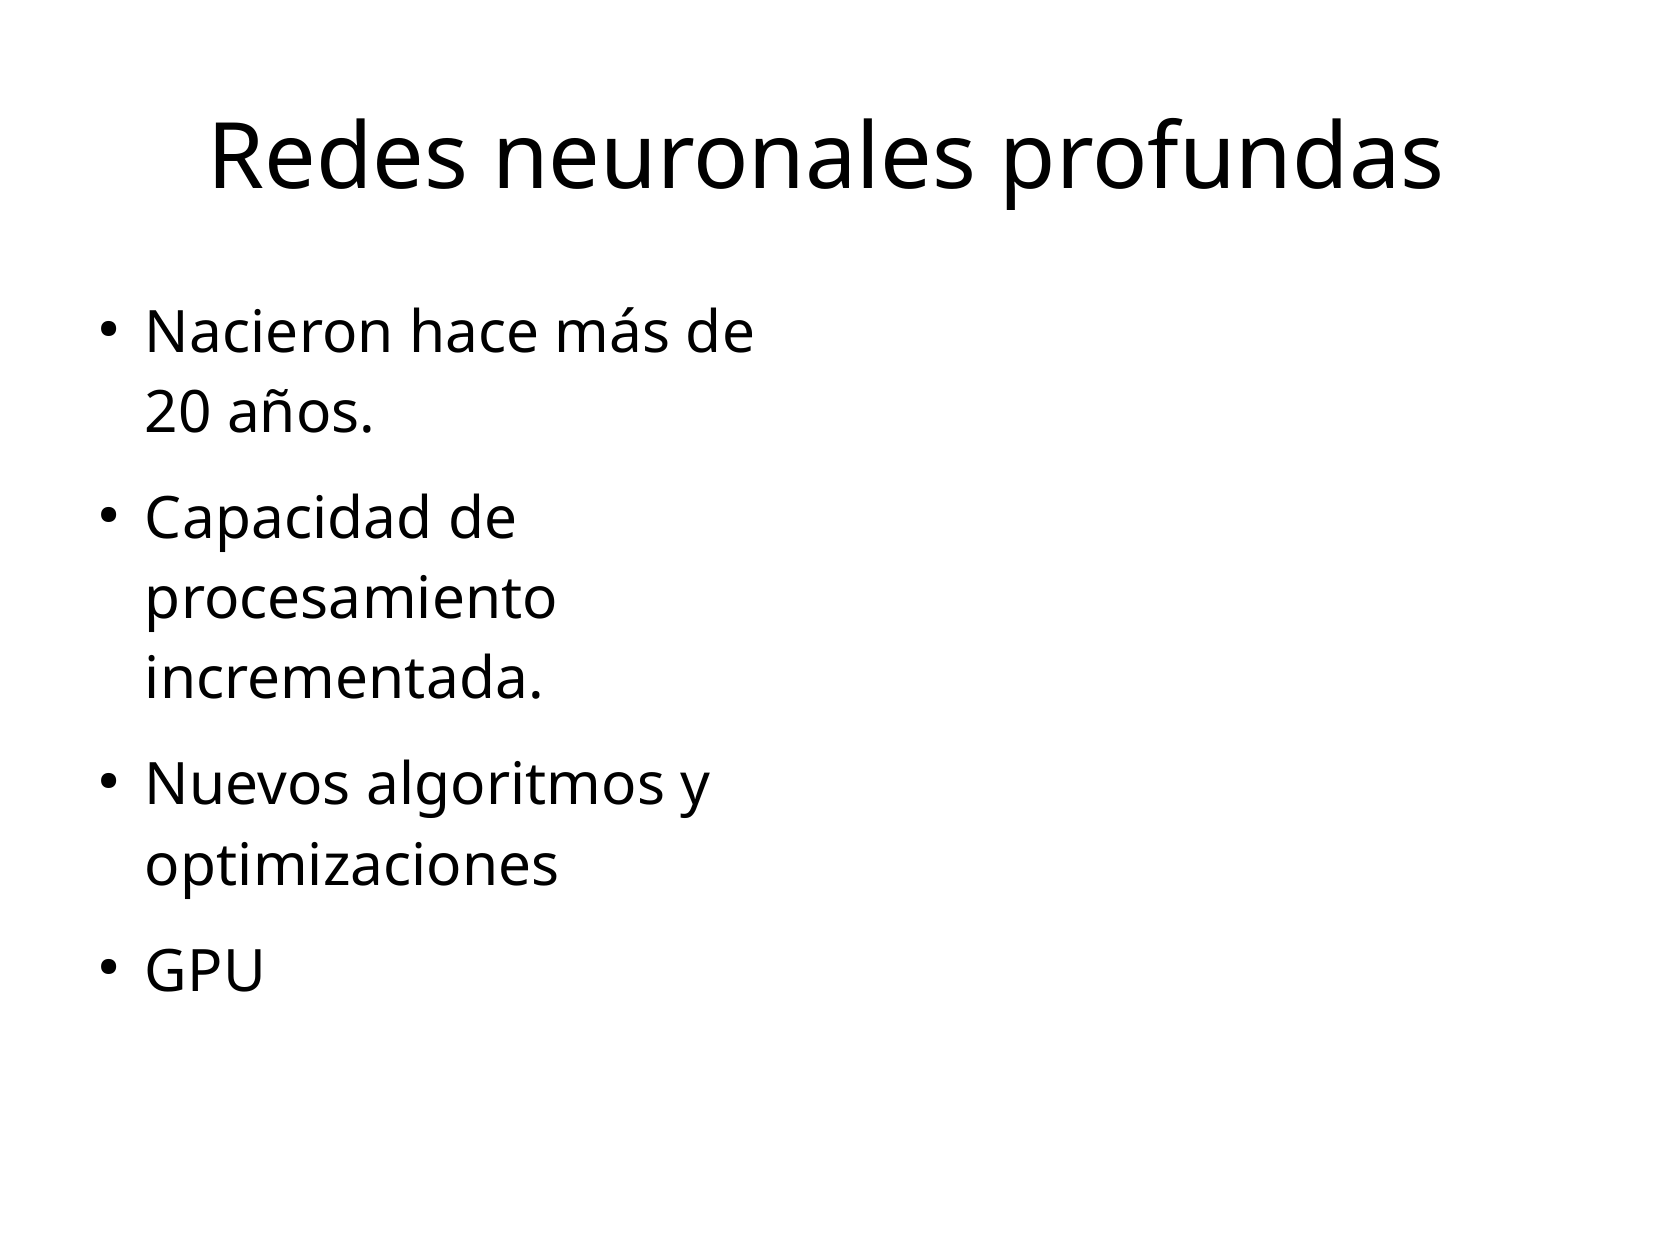

# Redes neuronales profundas
Nacieron hace más de 20 años.
Capacidad de procesamiento incrementada.
Nuevos algoritmos y optimizaciones
GPU